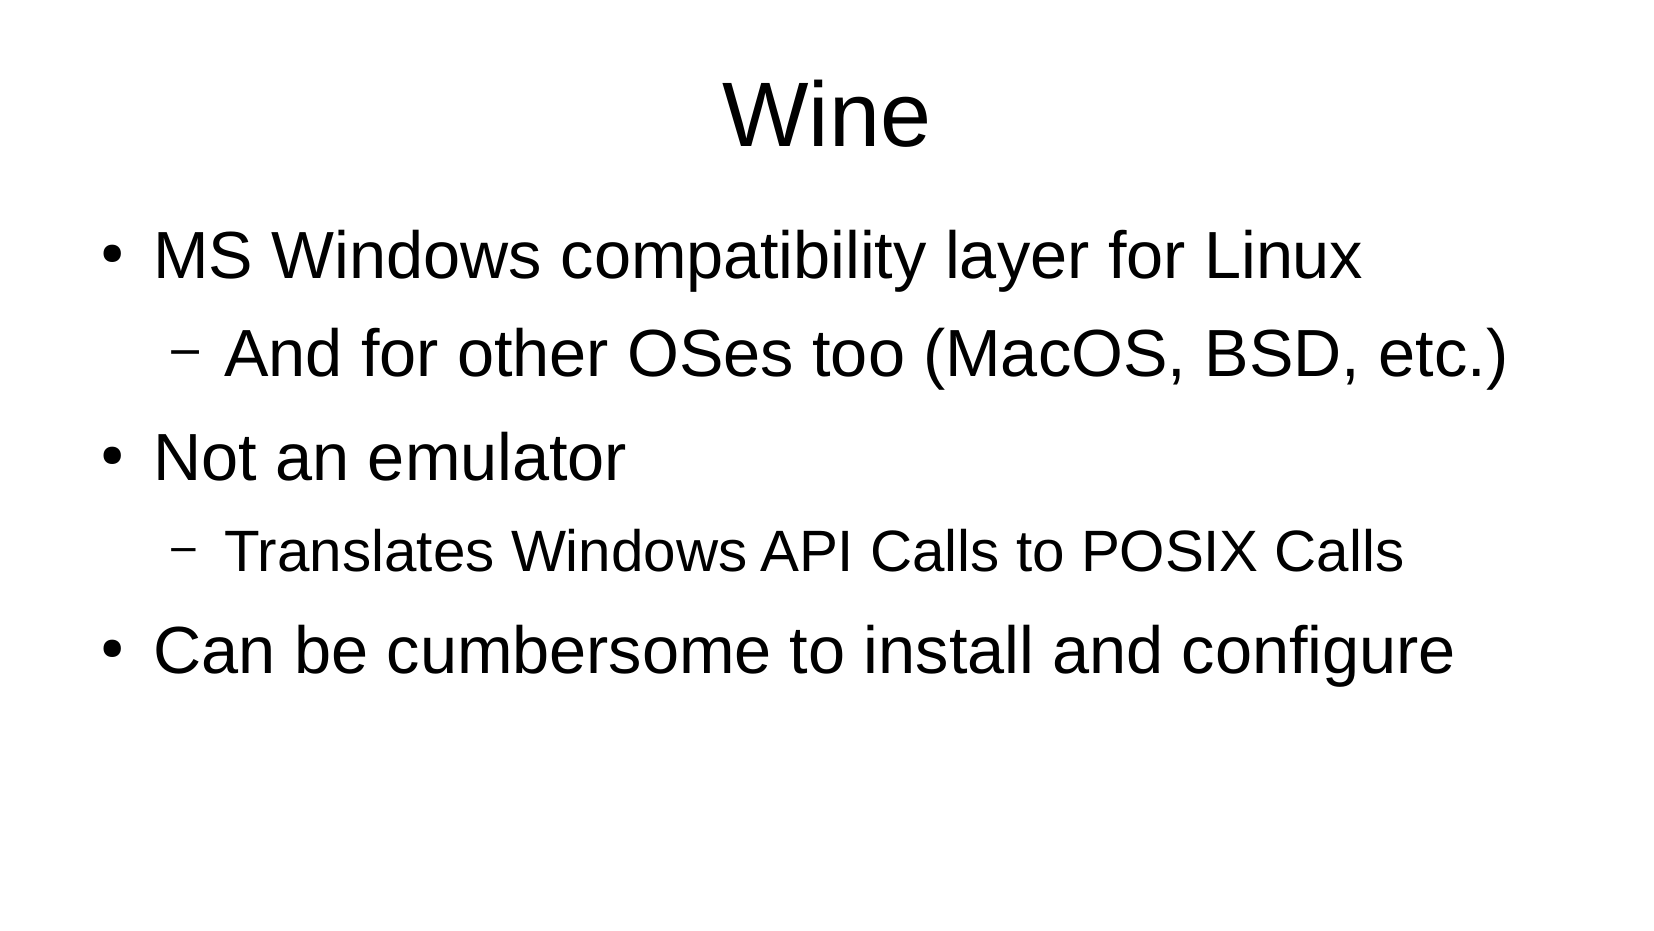

# Wine
MS Windows compatibility layer for Linux
And for other OSes too (MacOS, BSD, etc.)
Not an emulator
Translates Windows API Calls to POSIX Calls
Can be cumbersome to install and configure